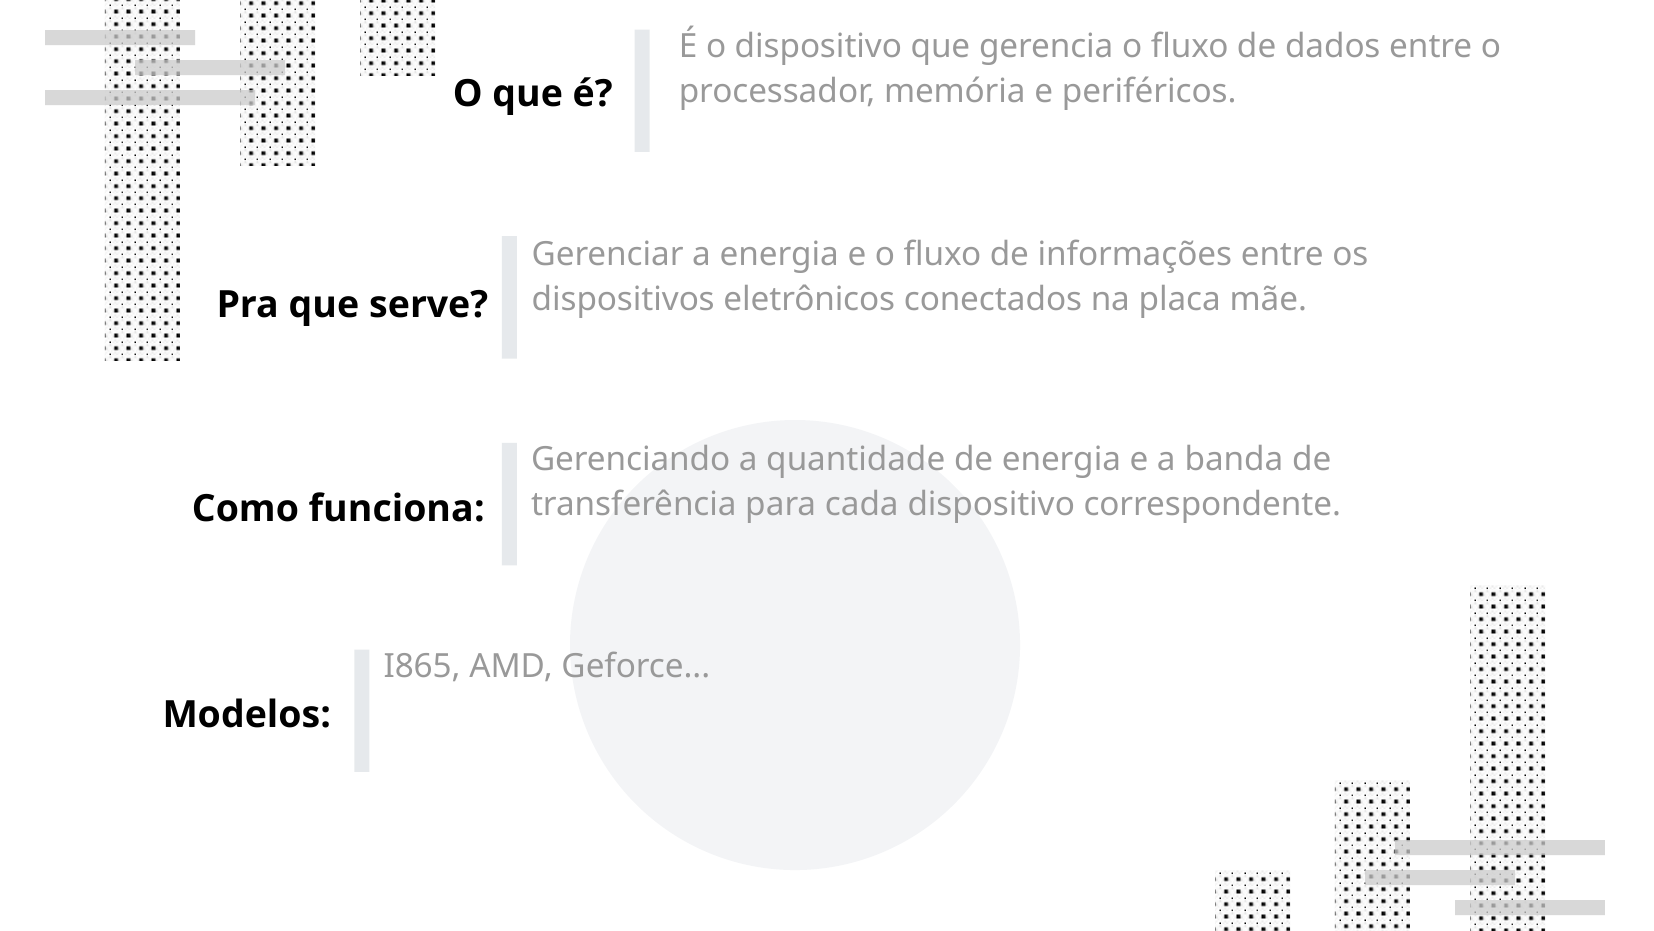

É o dispositivo que gerencia o fluxo de dados entre o processador, memória e periféricos.
O que é?
Gerenciar a energia e o fluxo de informações entre os dispositivos eletrônicos conectados na placa mãe.
Pra que serve?
Gerenciando a quantidade de energia e a banda de transferência para cada dispositivo correspondente.
Como funciona:
I865, AMD, Geforce...
Modelos: